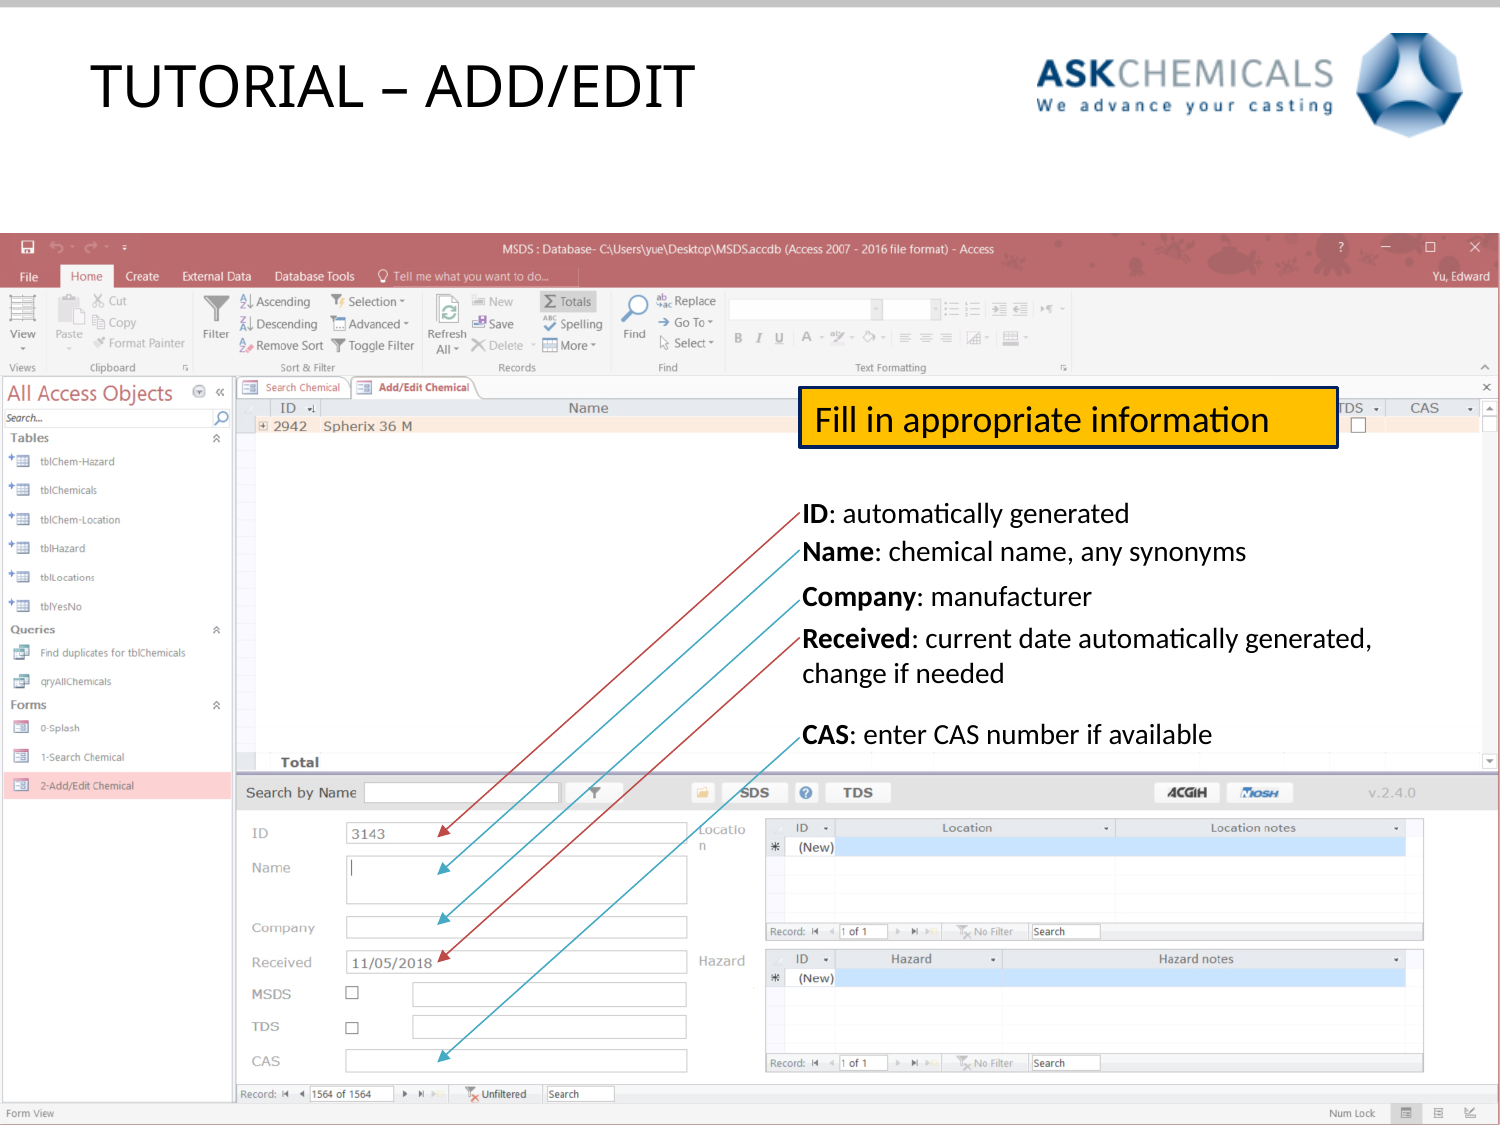

# tutorial – add/edit
Fill in appropriate information
ID: automatically generated
Name: chemical name, any synonyms
Company: manufacturer
Received: current date automatically generated, change if needed
CAS: enter CAS number if available
sds database